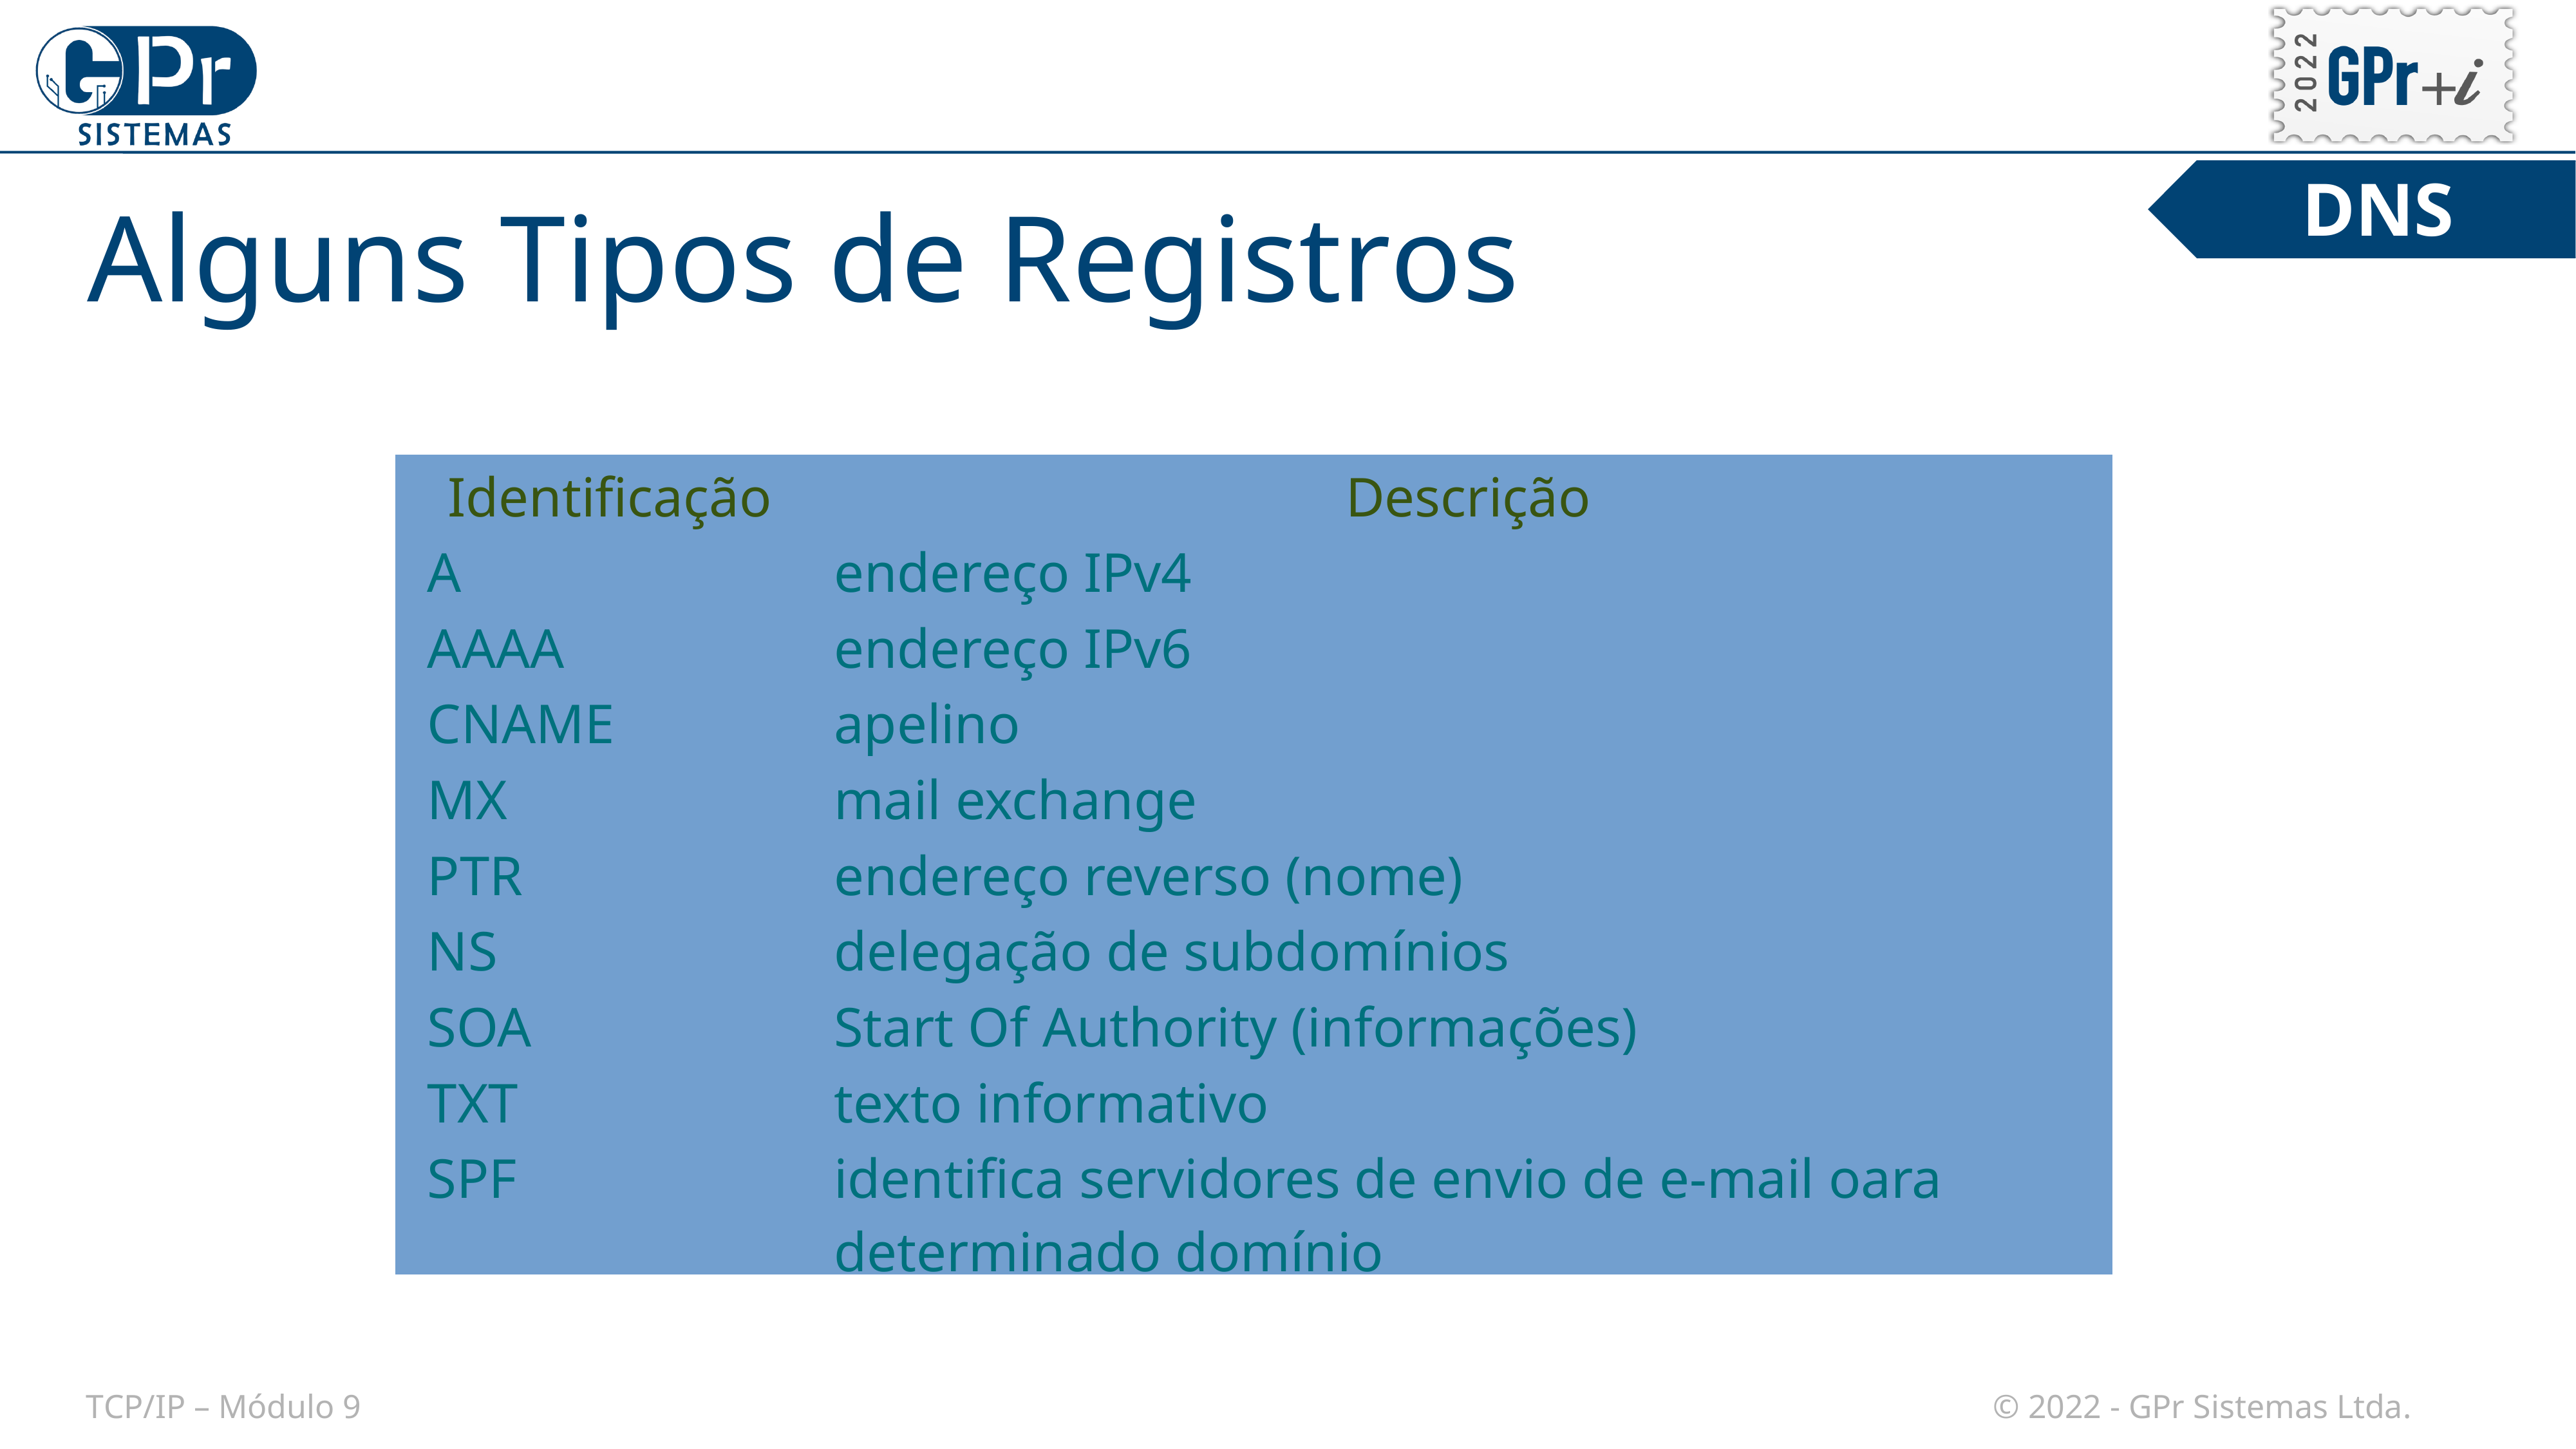

DNS
# Alguns Tipos de Registros
| Identificação | Descrição |
| --- | --- |
| A | endereço IPv4 |
| AAAA | endereço IPv6 |
| CNAME | apelino |
| MX | mail exchange |
| PTR | endereço reverso (nome) |
| NS | delegação de subdomínios |
| SOA | Start Of Authority (informações) |
| TXT | texto informativo |
| SPF | identifica servidores de envio de e-mail oara determinado domínio |